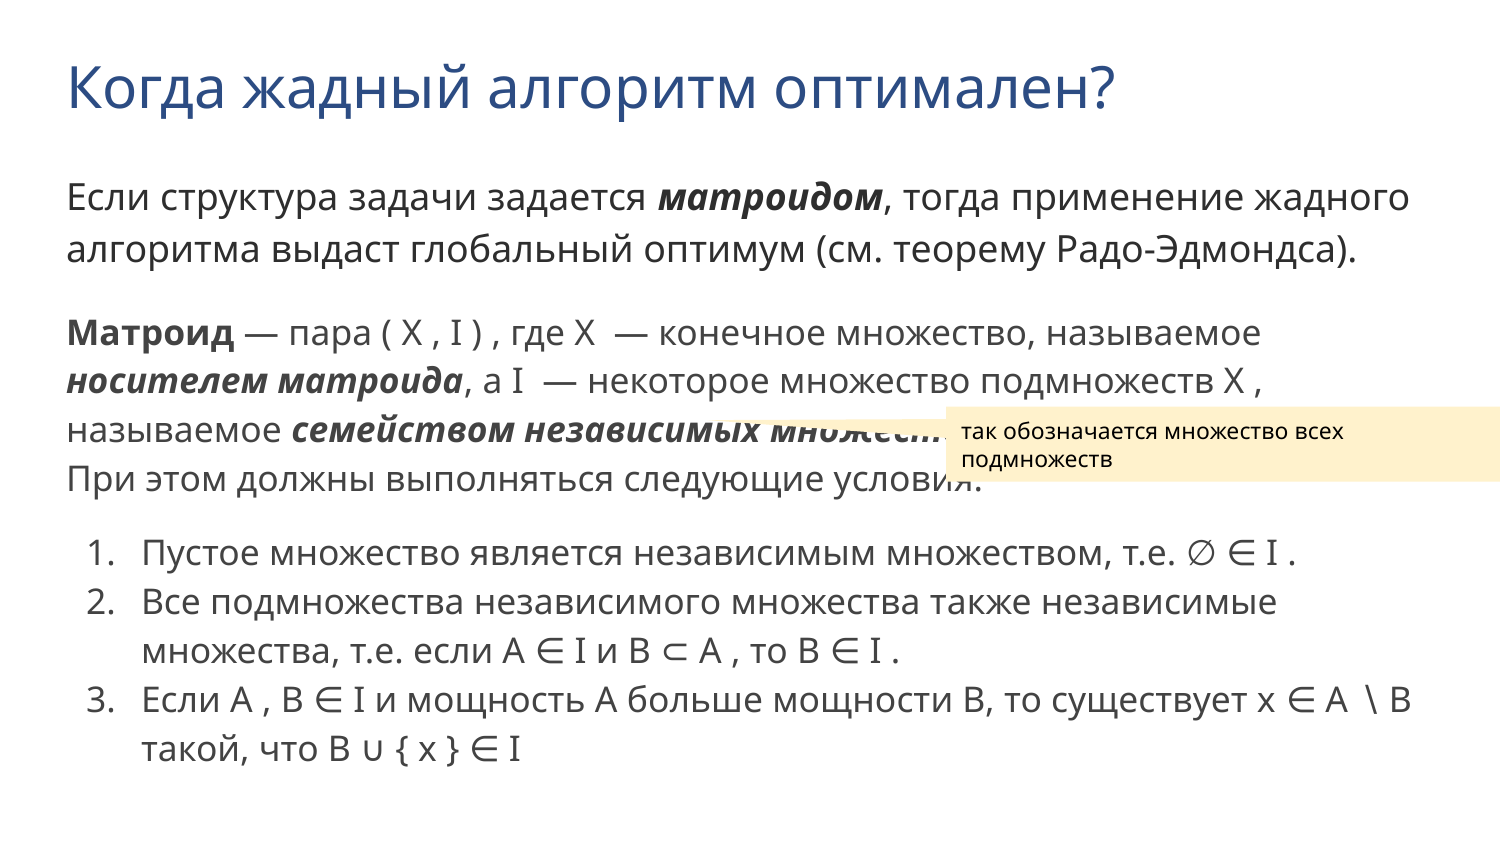

# Когда жадный алгоритм оптимален?
Если структура задачи задается матроидом, тогда применение жадного алгоритма выдаст глобальный оптимум (см. теорему Радо-Эдмондса).
Матроид — пара ( X , I ) , где X — конечное множество, называемое носителем матроида, а I — некоторое множество подмножеств X , называемое семейством независимых множеств , то есть I ⊂ 2X.
При этом должны выполняться следующие условия:
Пустое множество является независимым множеством, т.е. ∅ ∈ I .
Все подмножества независимого множества также независимые множества, т.е. если A ∈ I и B ⊂ A , то B ∈ I .
Если A , B ∈ I и мощность A больше мощности B, то существует x ∈ A ∖ B такой, что B ∪ { x } ∈ I
так обозначается множество всех подмножеств